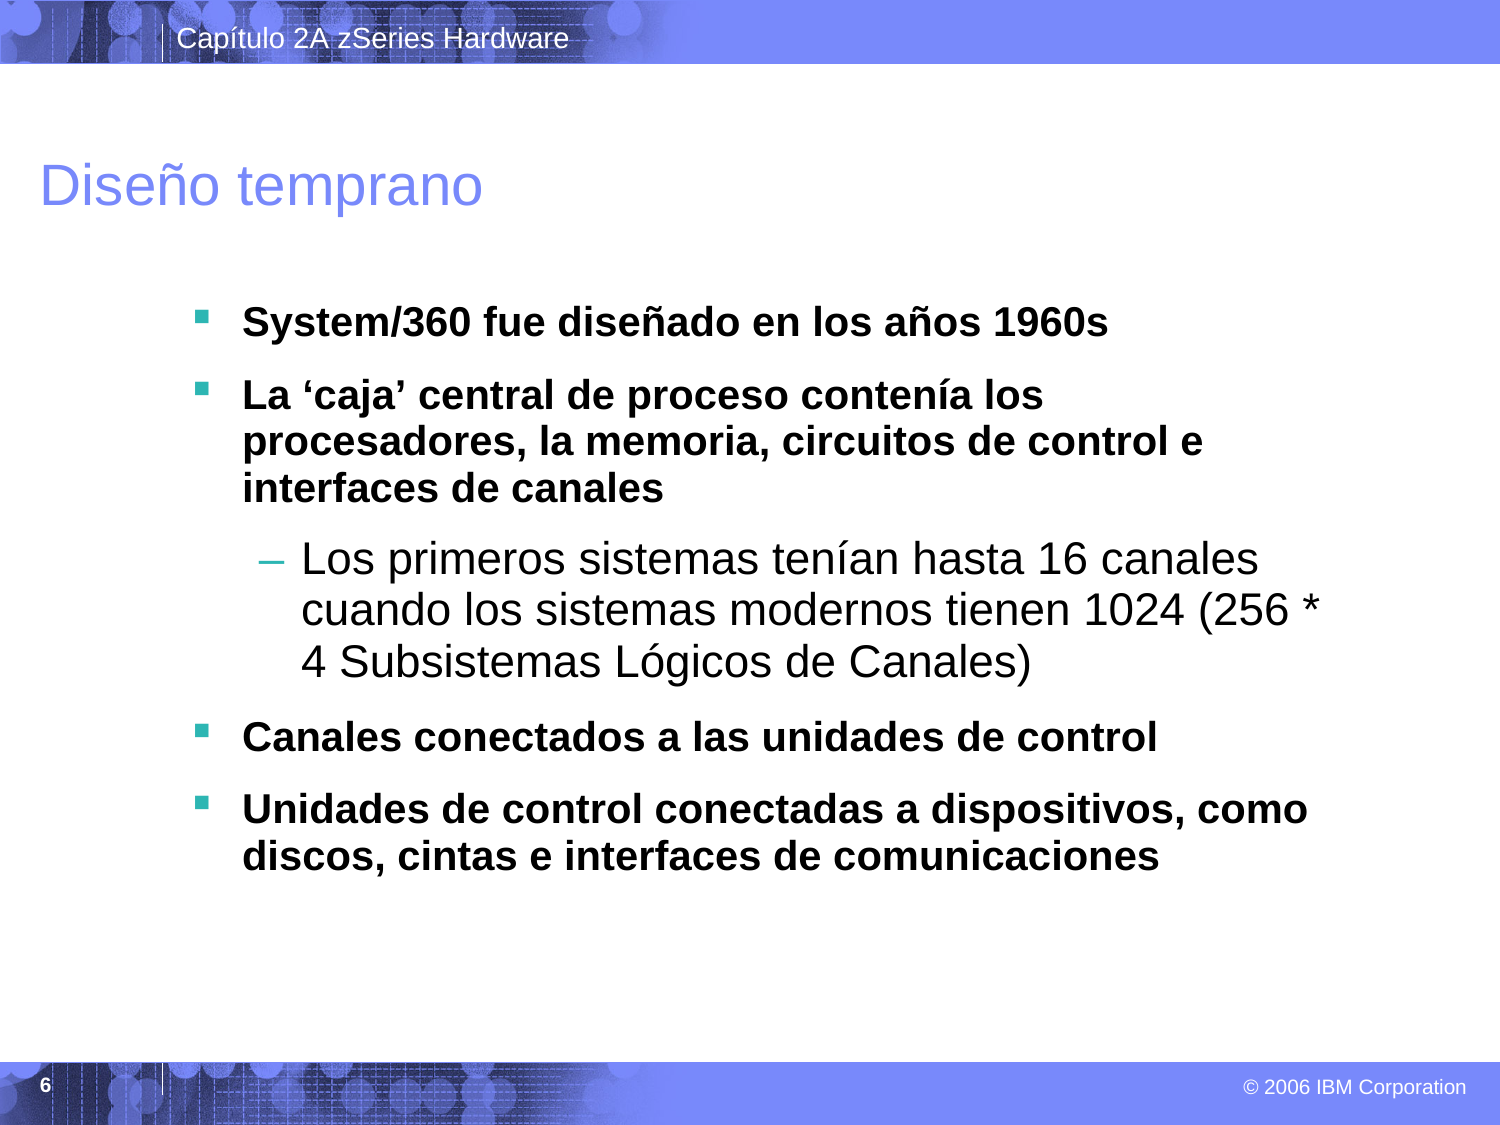

# Diseño temprano
System/360 fue diseñado en los años 1960s
La ‘caja’ central de proceso contenía los procesadores, la memoria, circuitos de control e interfaces de canales
Los primeros sistemas tenían hasta 16 canales cuando los sistemas modernos tienen 1024 (256 * 4 Subsistemas Lógicos de Canales)
Canales conectados a las unidades de control
Unidades de control conectadas a dispositivos, como discos, cintas e interfaces de comunicaciones
6